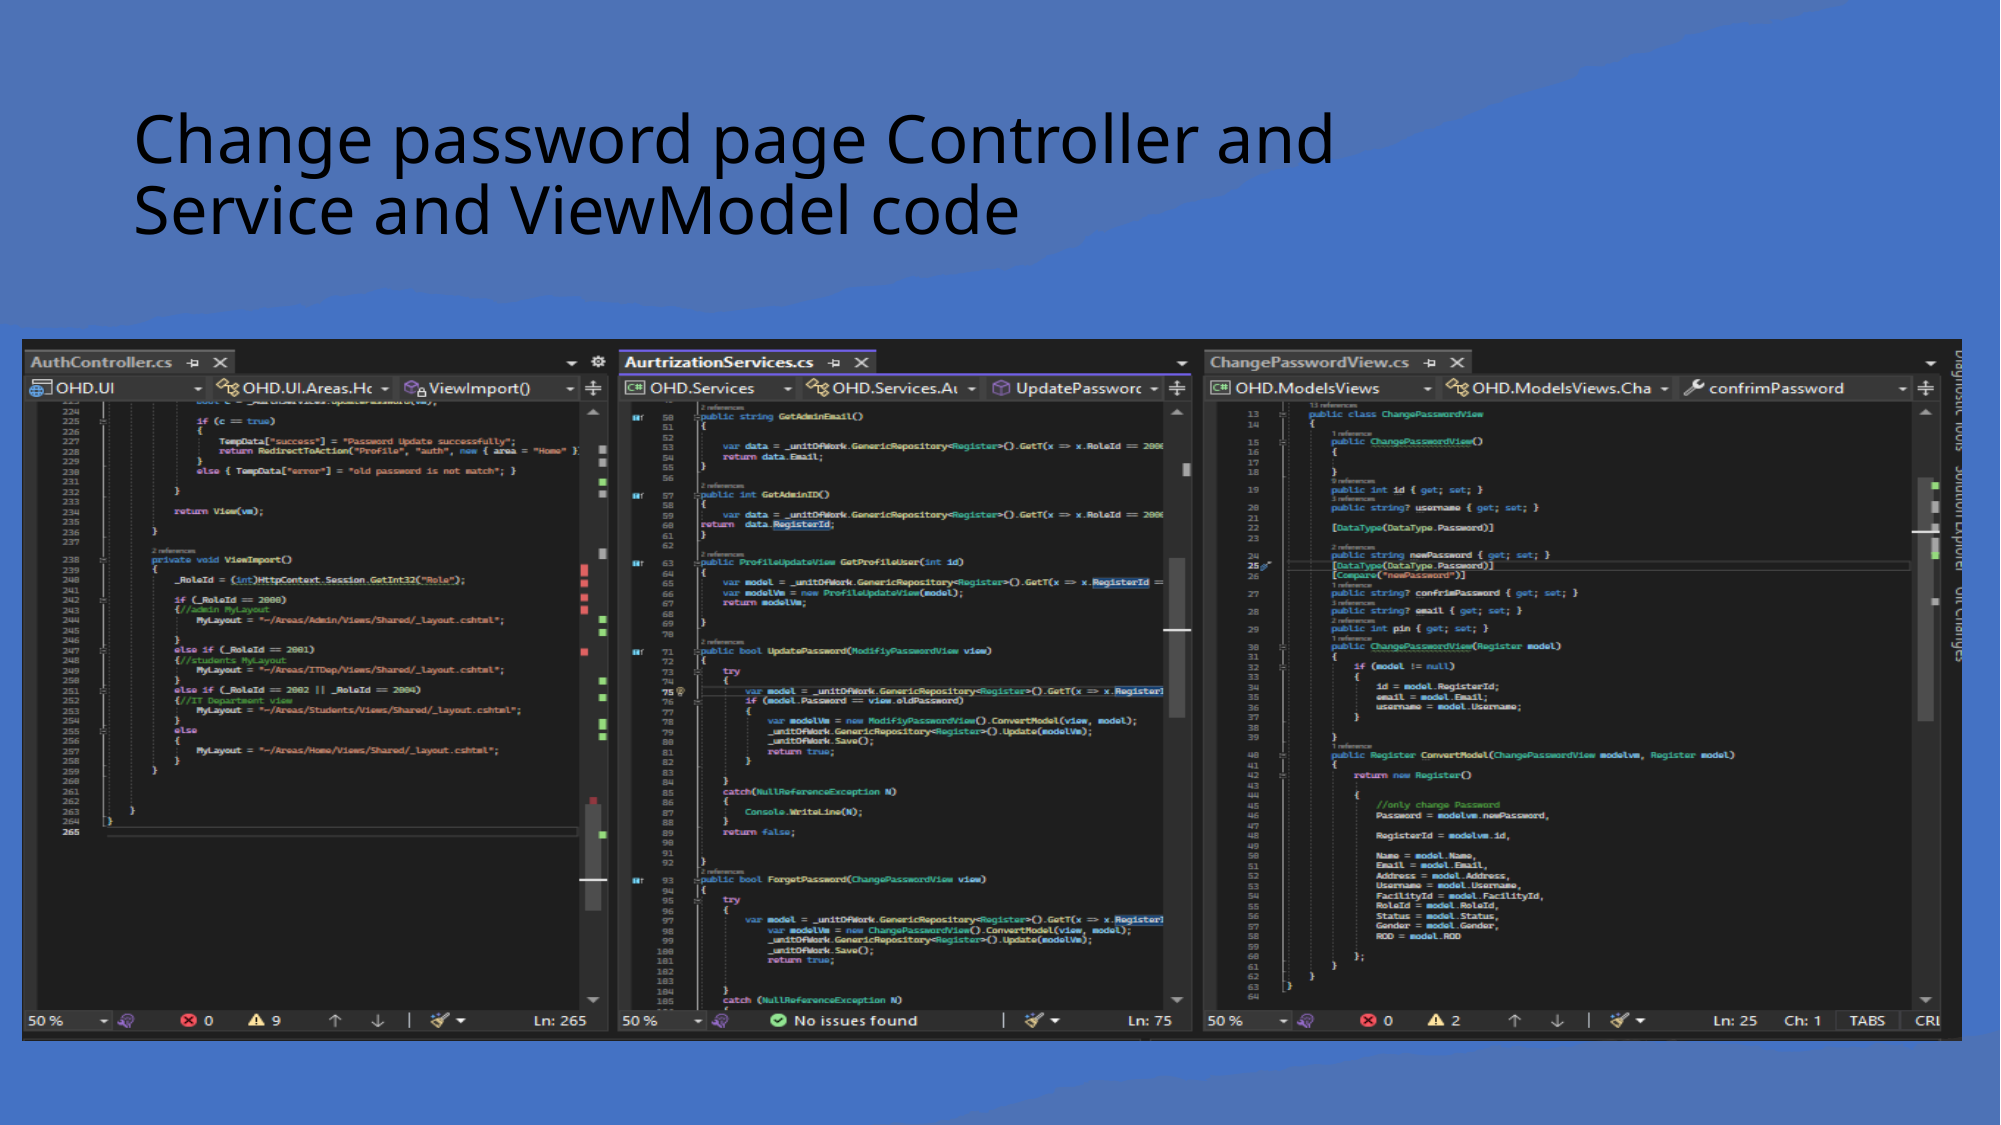

# Change password page Controller and Service and ViewModel code